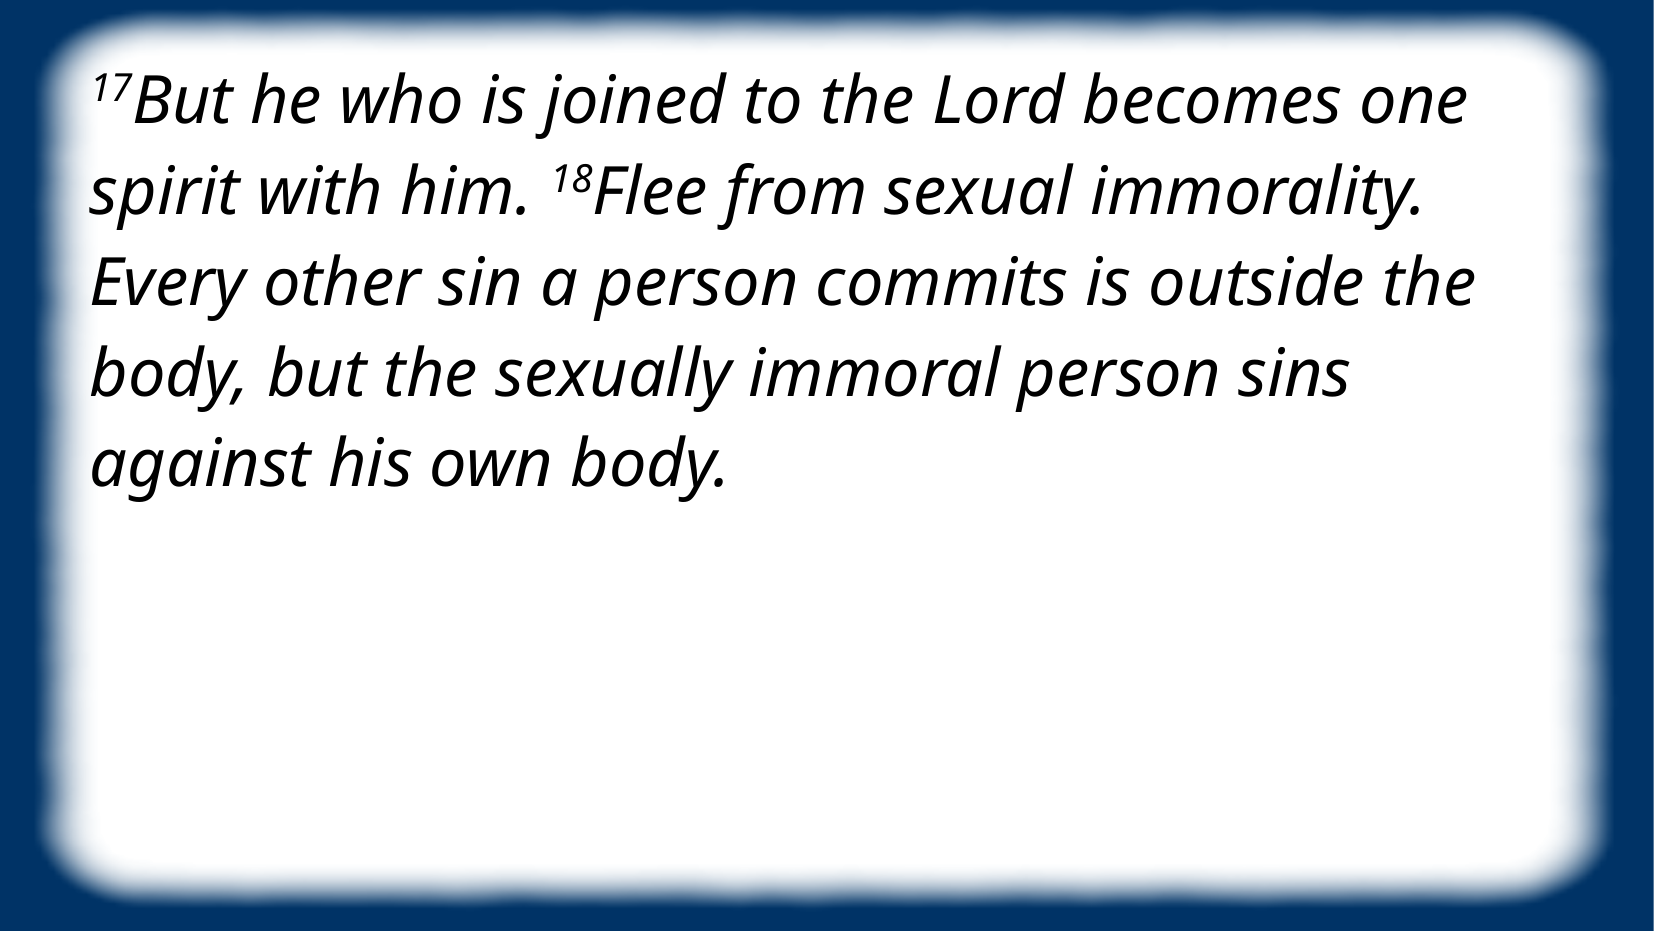

17But he who is joined to the Lord becomes one spirit with him. 18Flee from sexual immorality. Every other sin a person commits is outside the body, but the sexually immoral person sins against his own body.